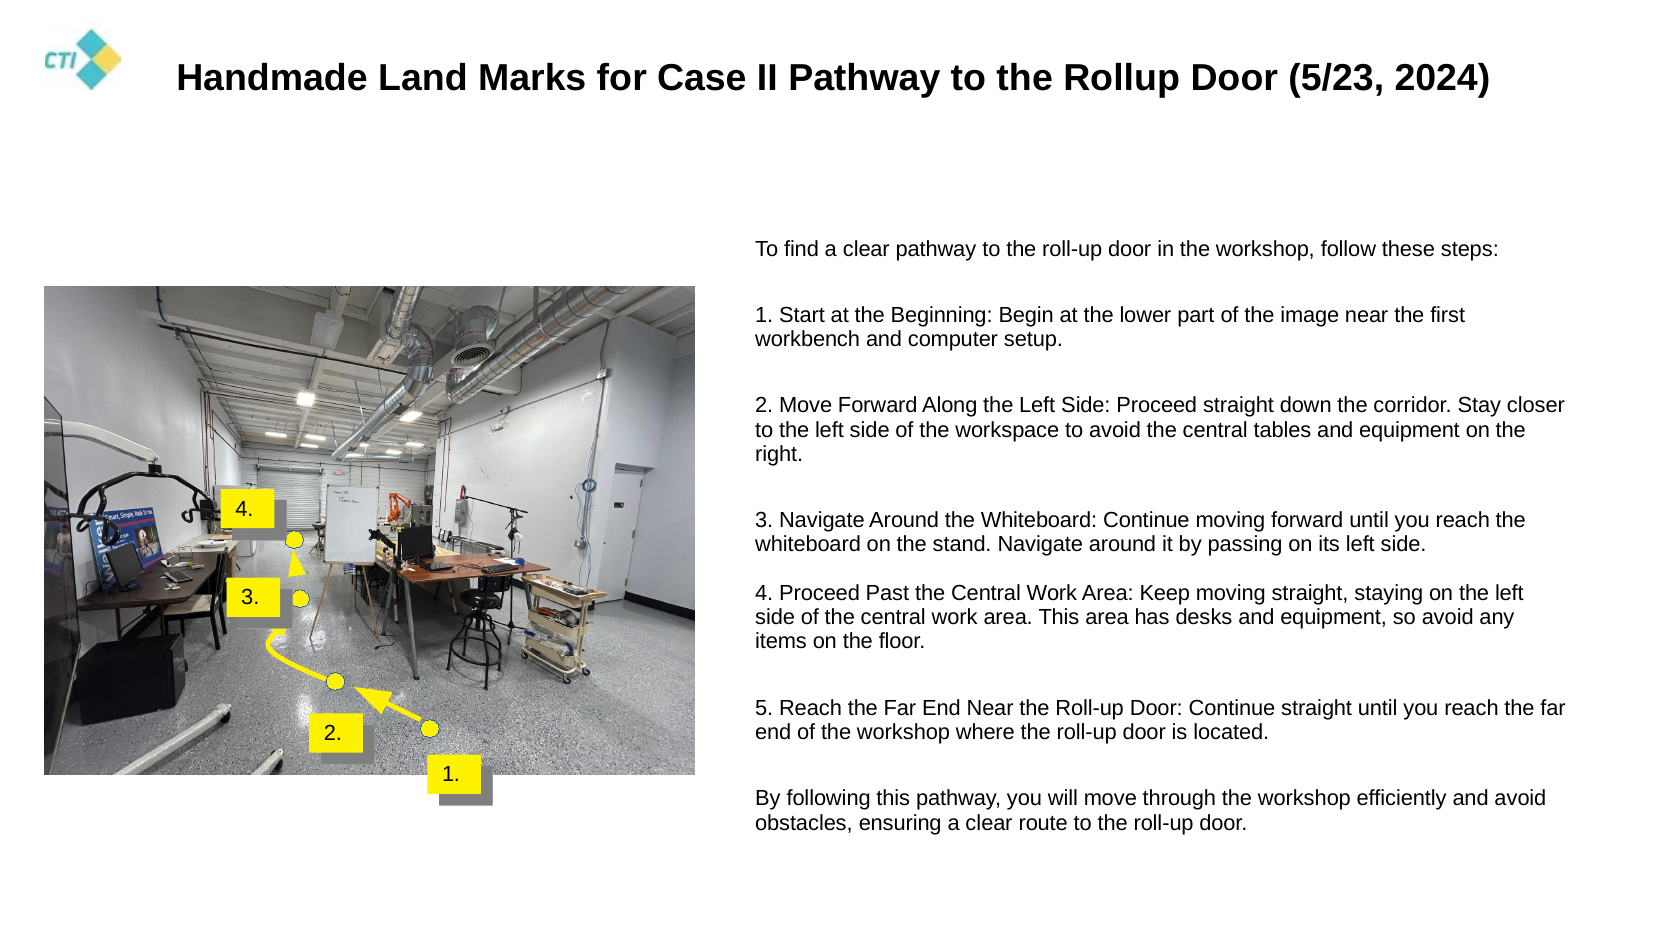

# Handmade Land Marks for Case II Pathway to the Rollup Door (5/23, 2024)
Accessibility
To find a clear pathway to the roll-up door in the workshop, follow these steps:
1. Start at the Beginning: Begin at the lower part of the image near the first workbench and computer setup.
2. Move Forward Along the Left Side: Proceed straight down the corridor. Stay closer to the left side of the workspace to avoid the central tables and equipment on the right.
3. Navigate Around the Whiteboard: Continue moving forward until you reach the whiteboard on the stand. Navigate around it by passing on its left side.
4. Proceed Past the Central Work Area: Keep moving straight, staying on the left side of the central work area. This area has desks and equipment, so avoid any items on the floor.
5. Reach the Far End Near the Roll-up Door: Continue straight until you reach the far end of the workshop where the roll-up door is located.
By following this pathway, you will move through the workshop efficiently and avoid obstacles, ensuring a clear route to the roll-up door.
4.
3.
2.
1.